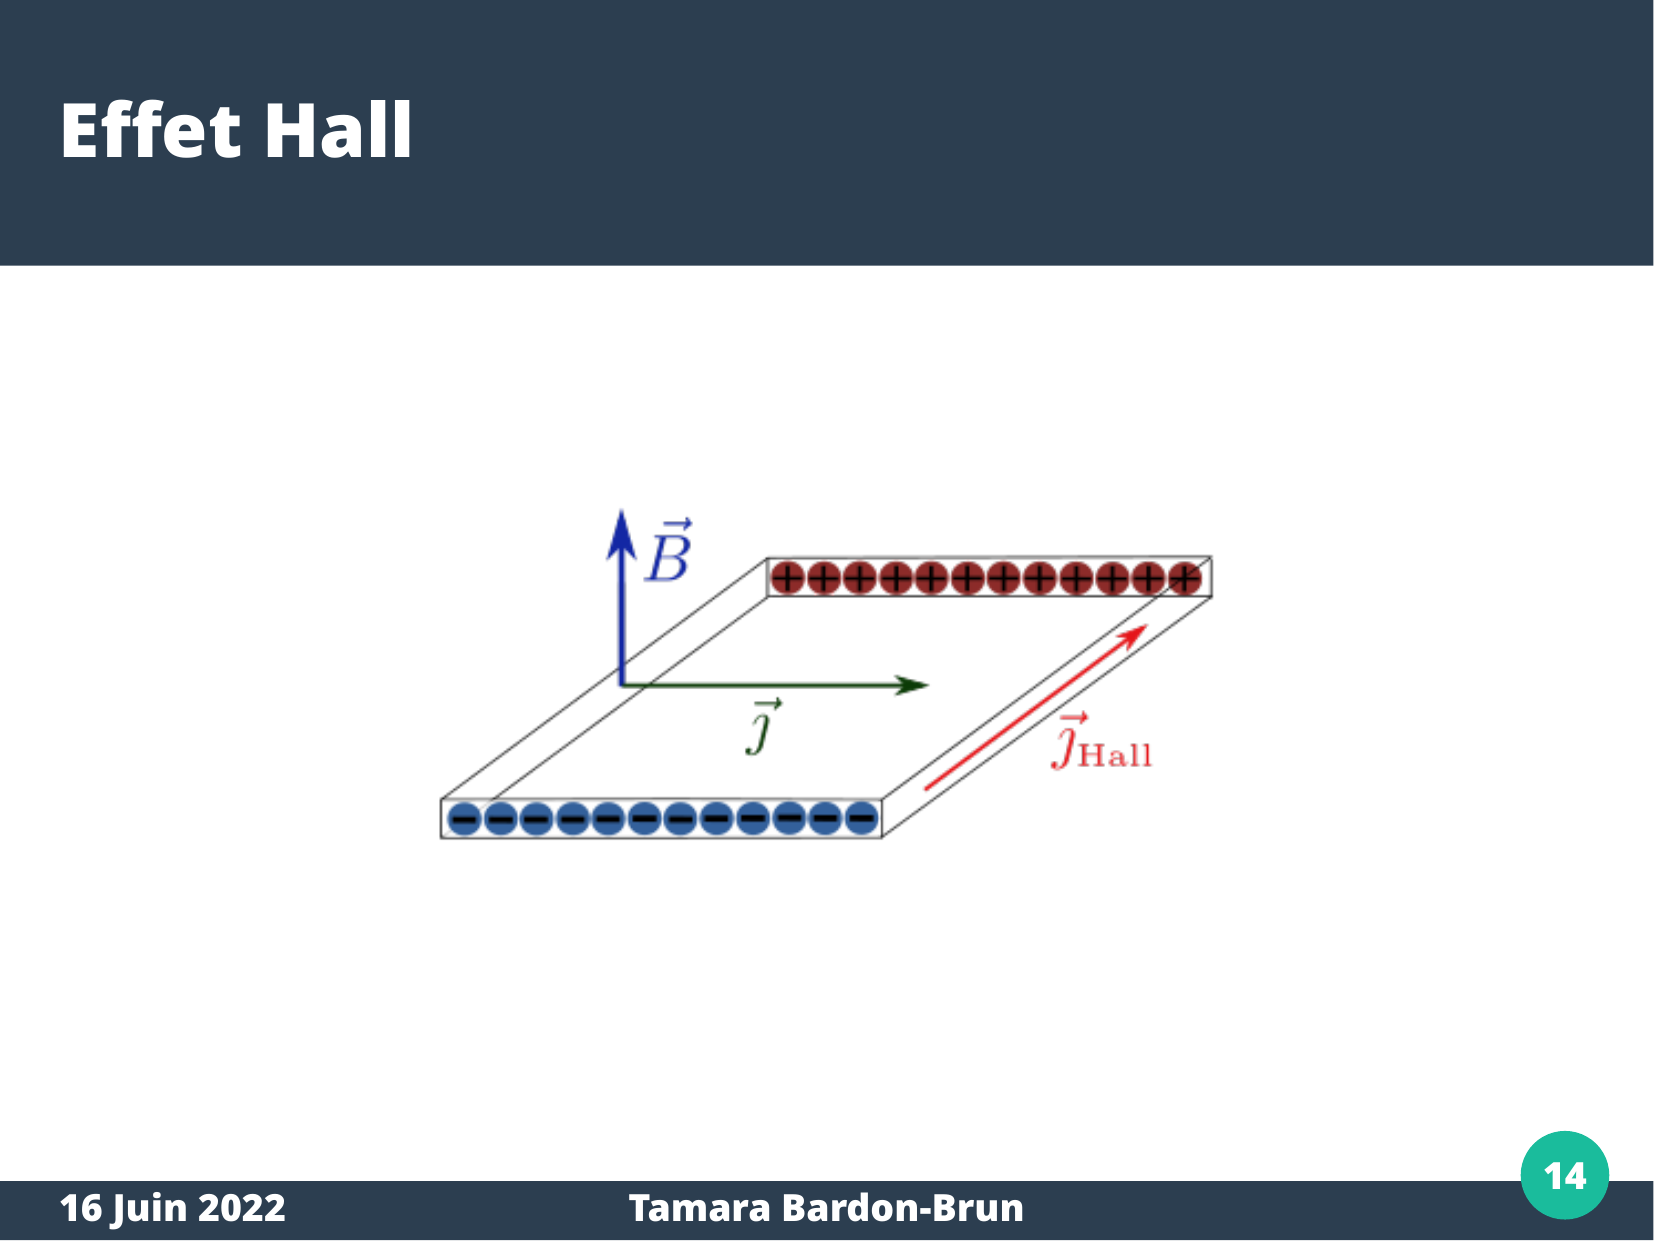

# Effet Hall
14
16 Juin 2022
Tamara Bardon-Brun